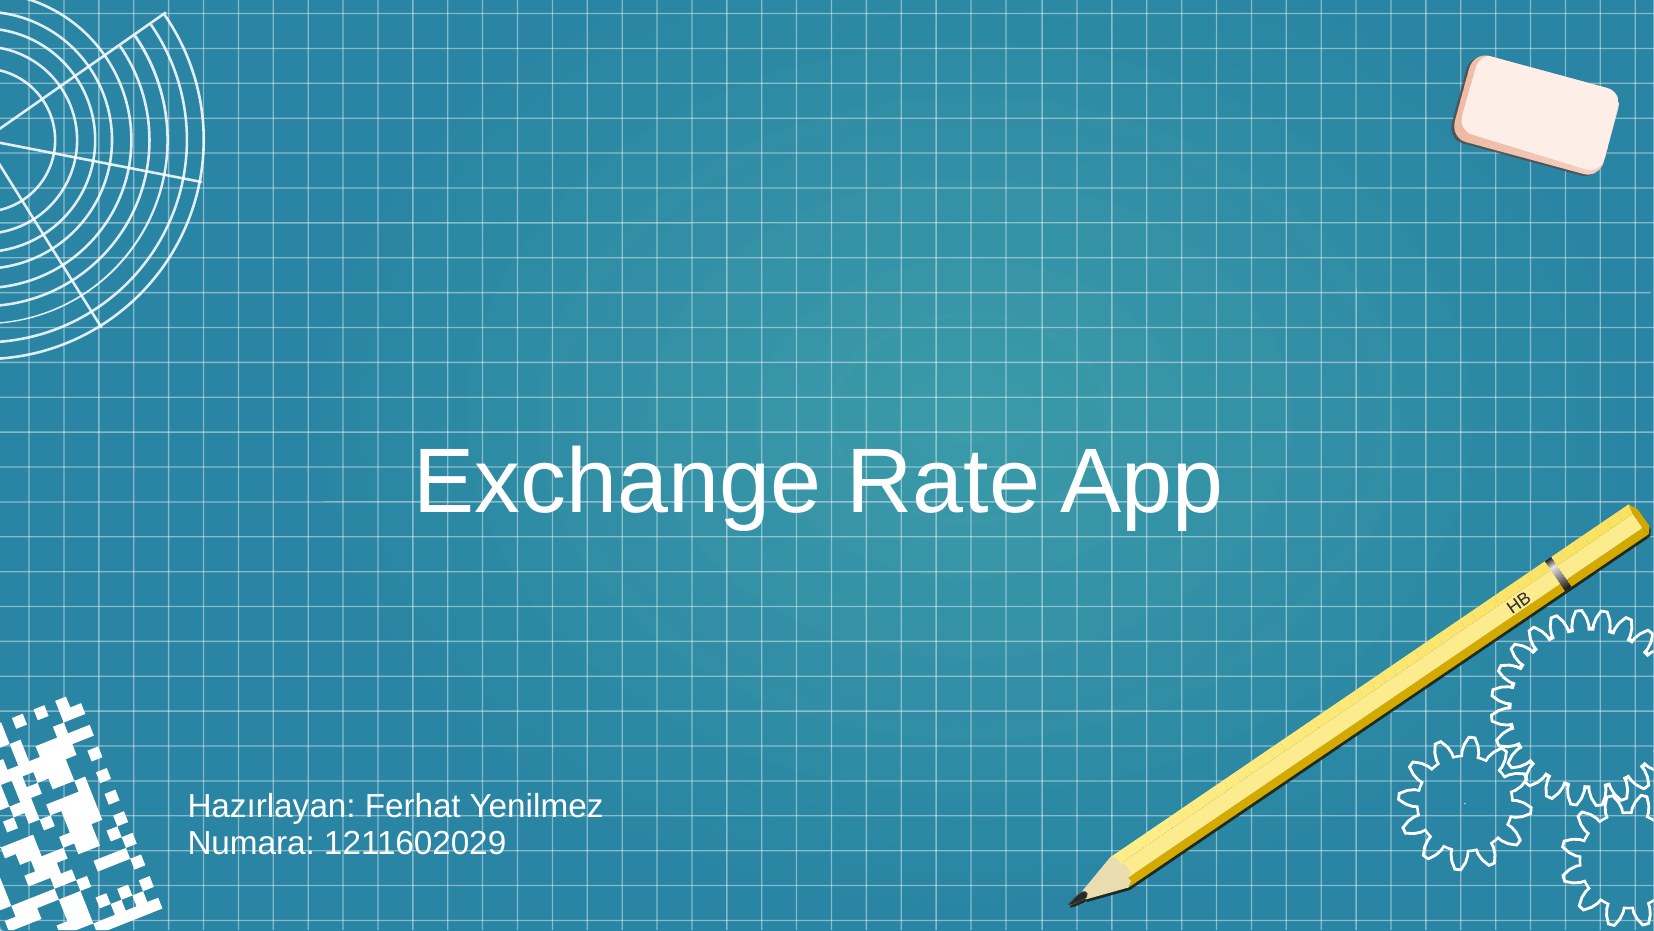

# Exchange Rate App
Hazırlayan: Ferhat Yenilmez
Numara: 1211602029